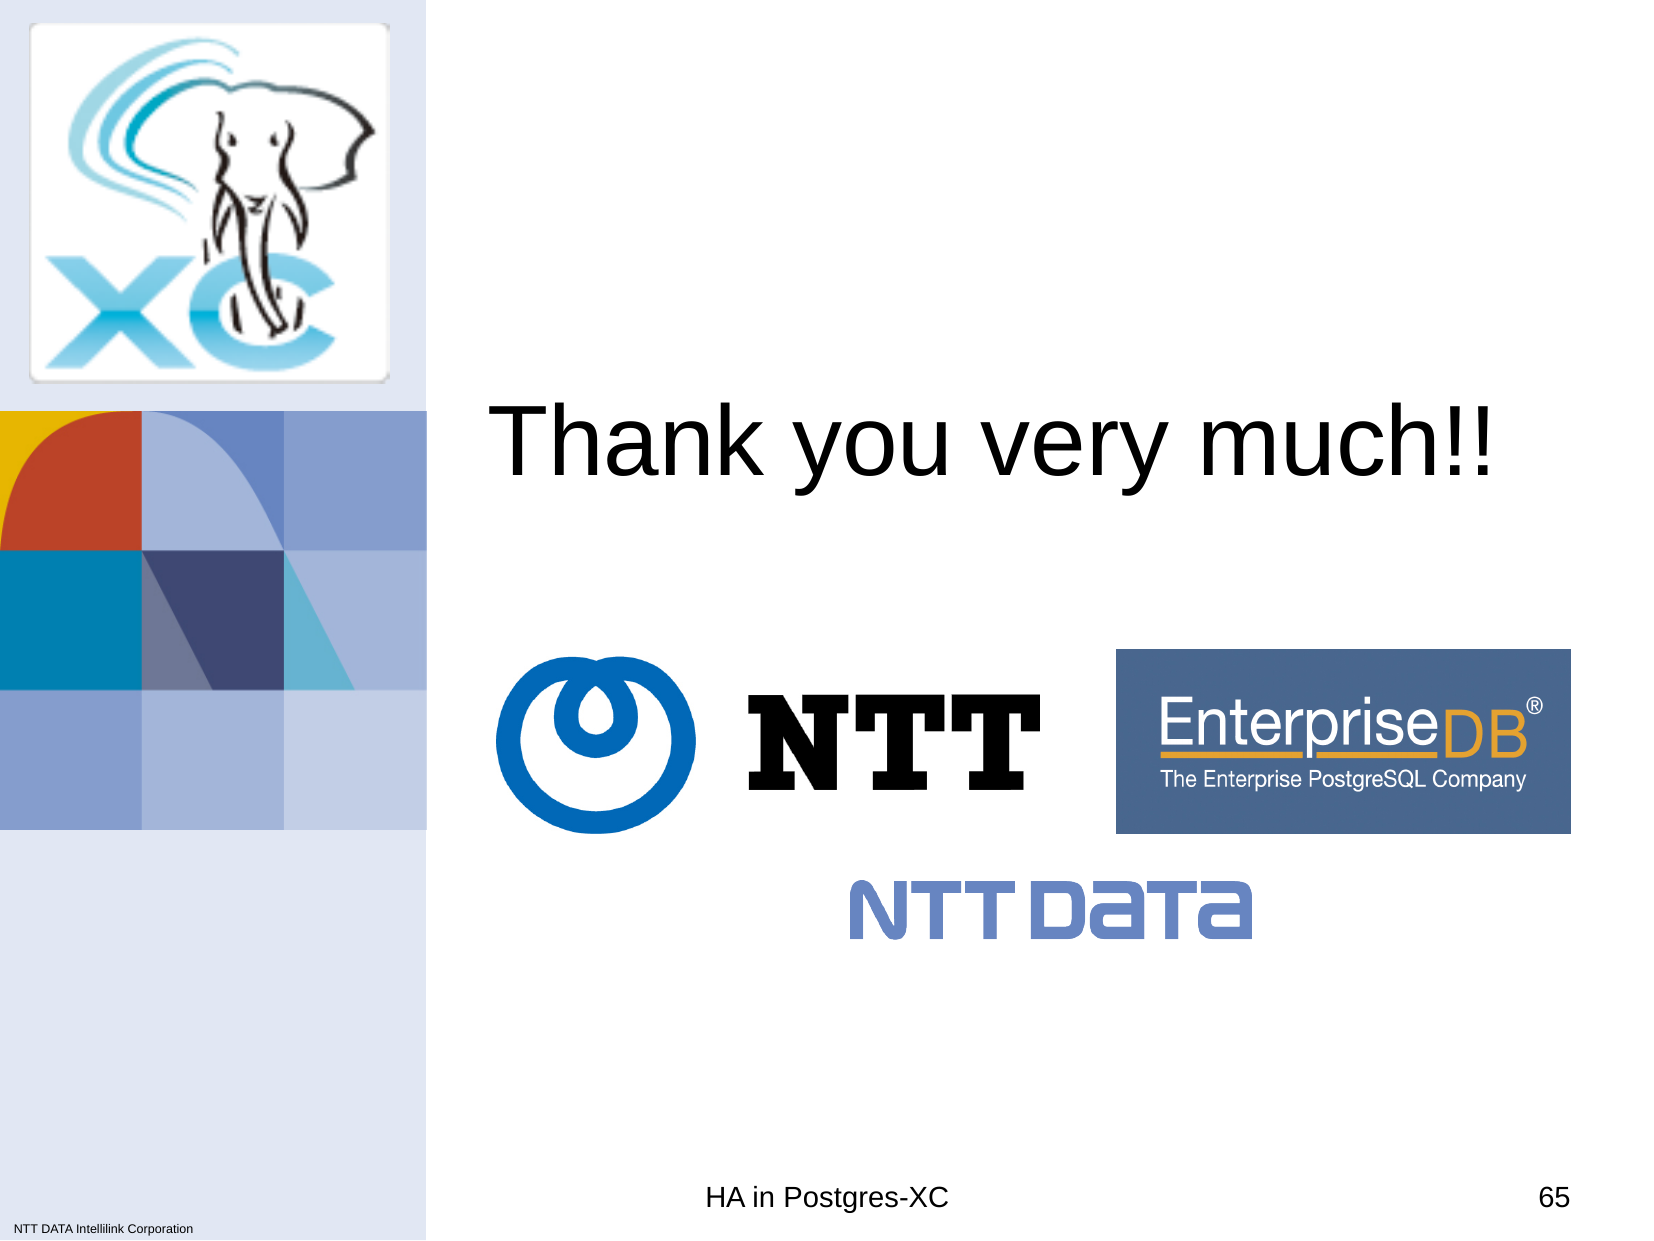

#
Thank you very much!!
October 24th, 2012
HA in Postgres-XC
65